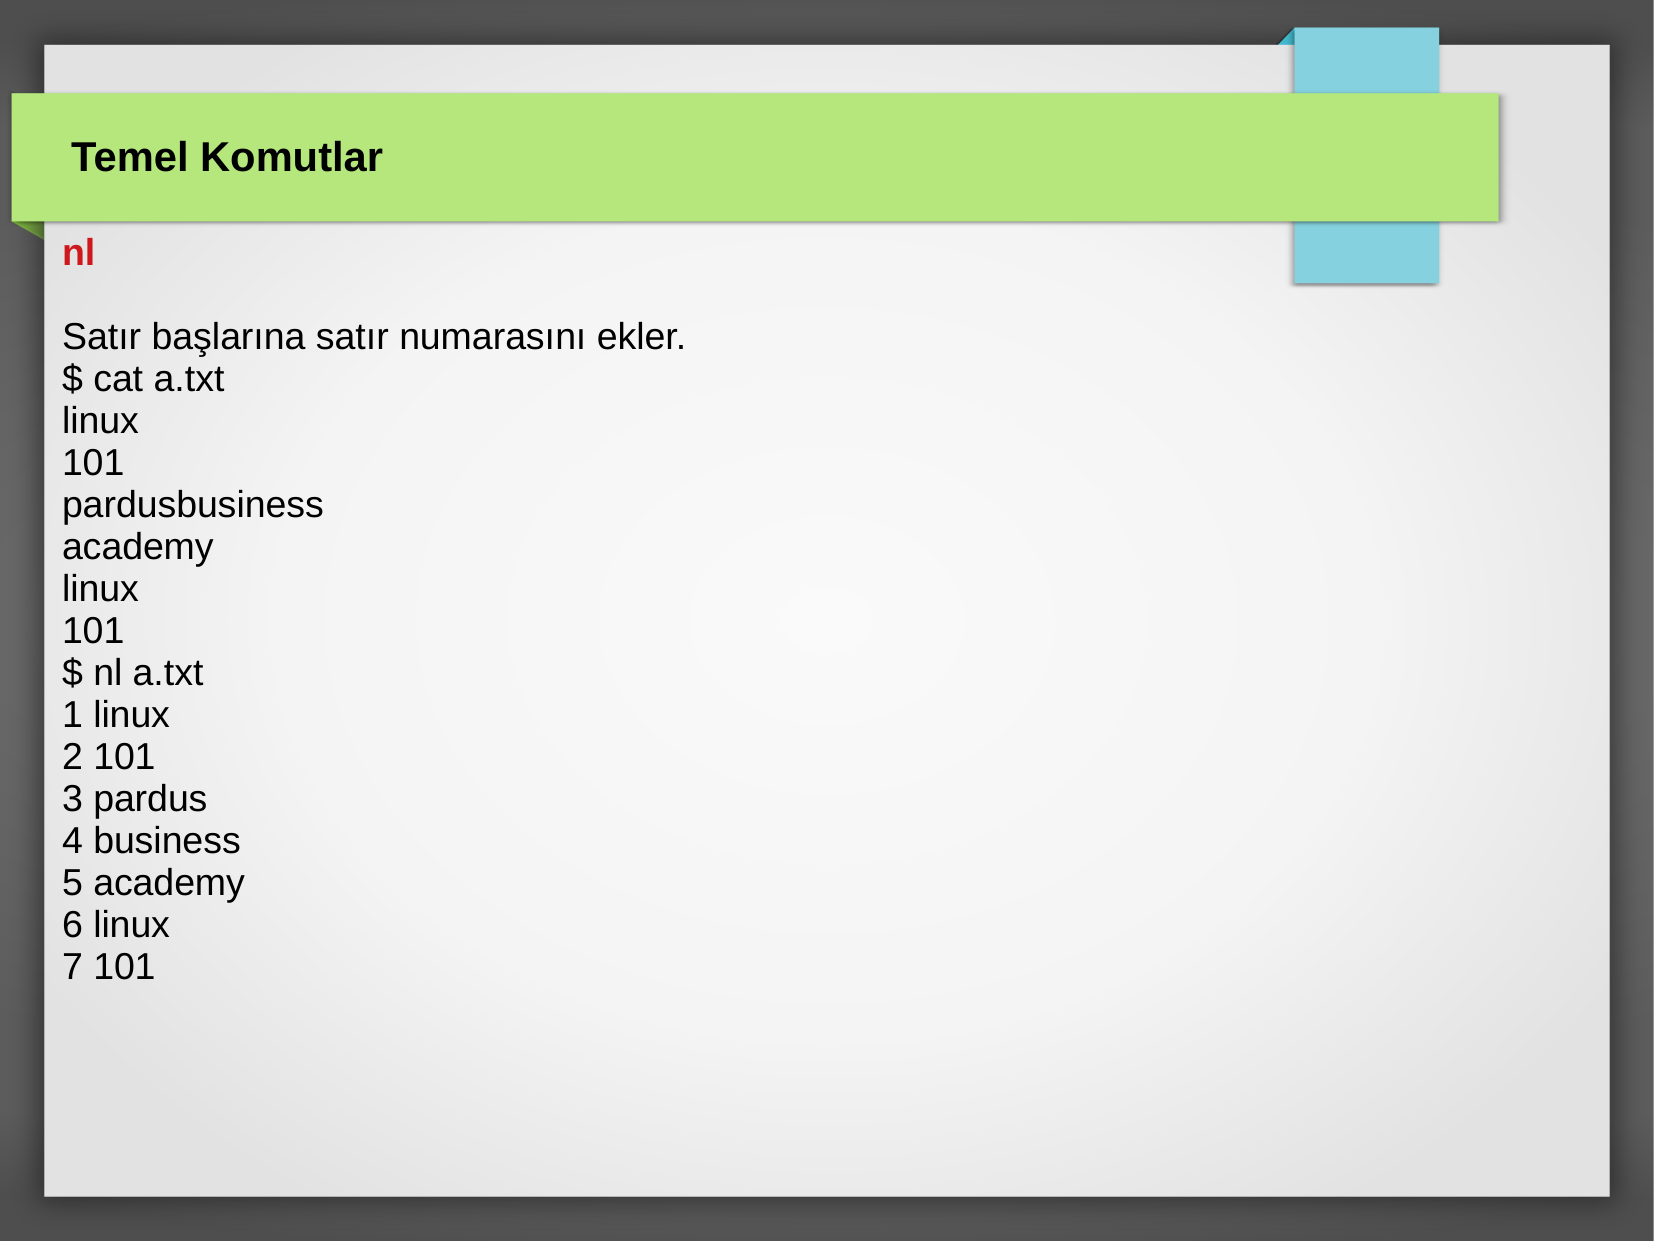

Temel Komutlar
nl
Satır başlarına satır numarasını ekler.
$ cat a.txt
linux
101
pardusbusiness
academy
linux
101
$ nl a.txt
1 linux
2 101
3 pardus
4 business
5 academy
6 linux
7 101